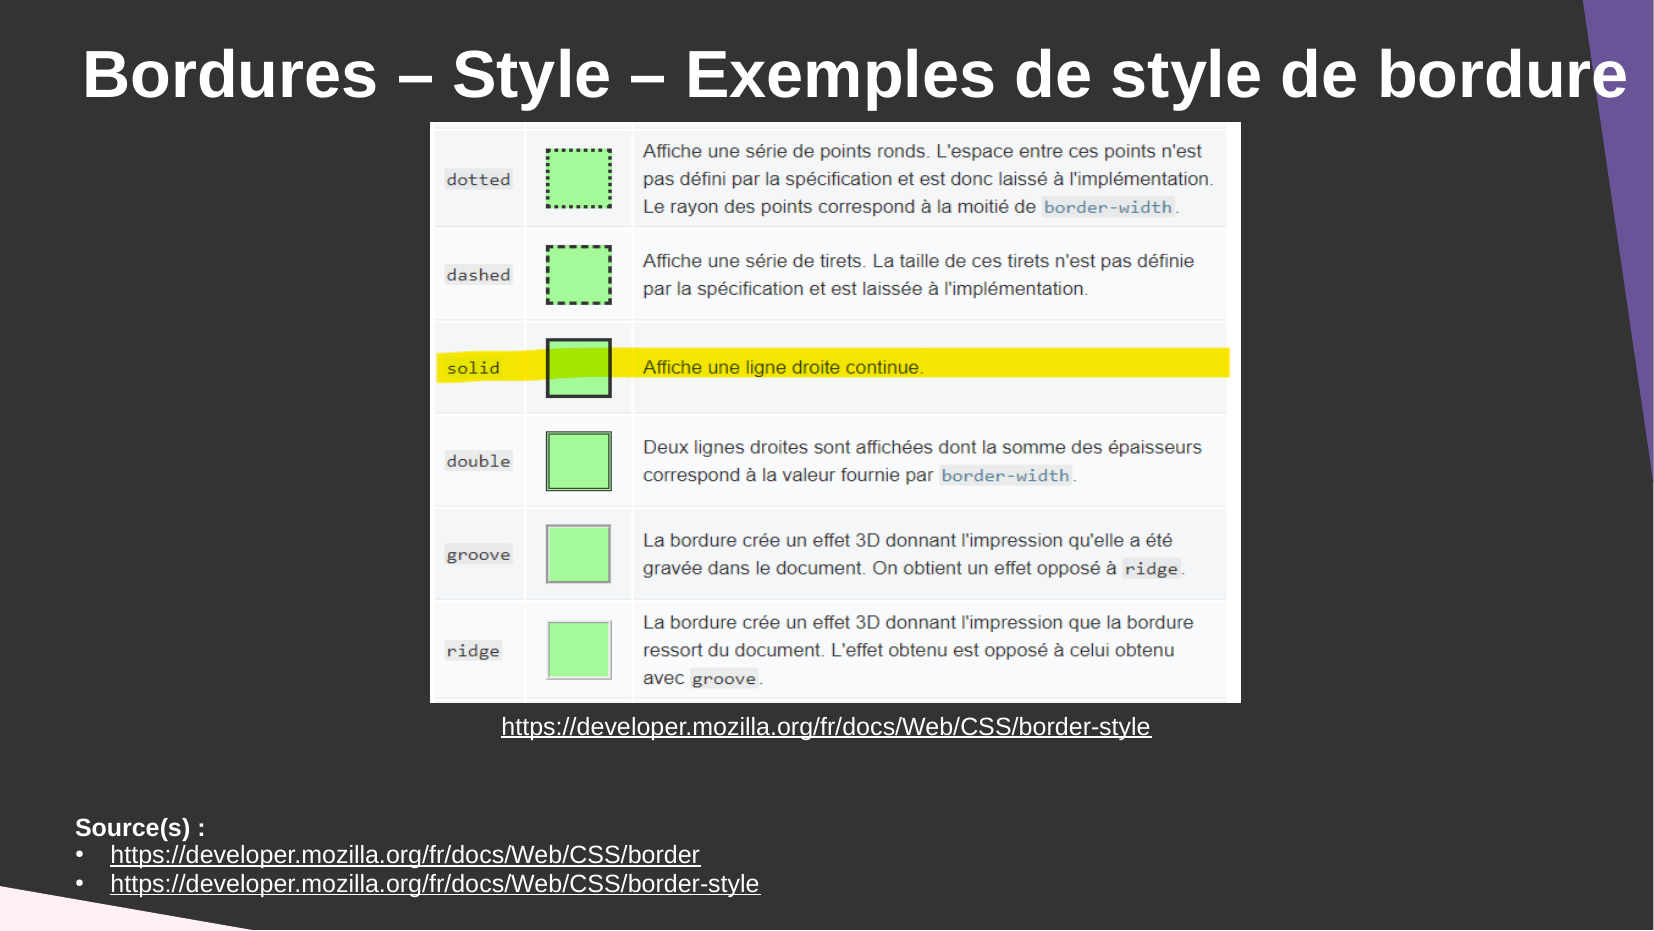

# Bordures – Style – Exemples de style de bordure
https://developer.mozilla.org/fr/docs/Web/CSS/border-style
Source(s) :
https://developer.mozilla.org/fr/docs/Web/CSS/border
https://developer.mozilla.org/fr/docs/Web/CSS/border-style